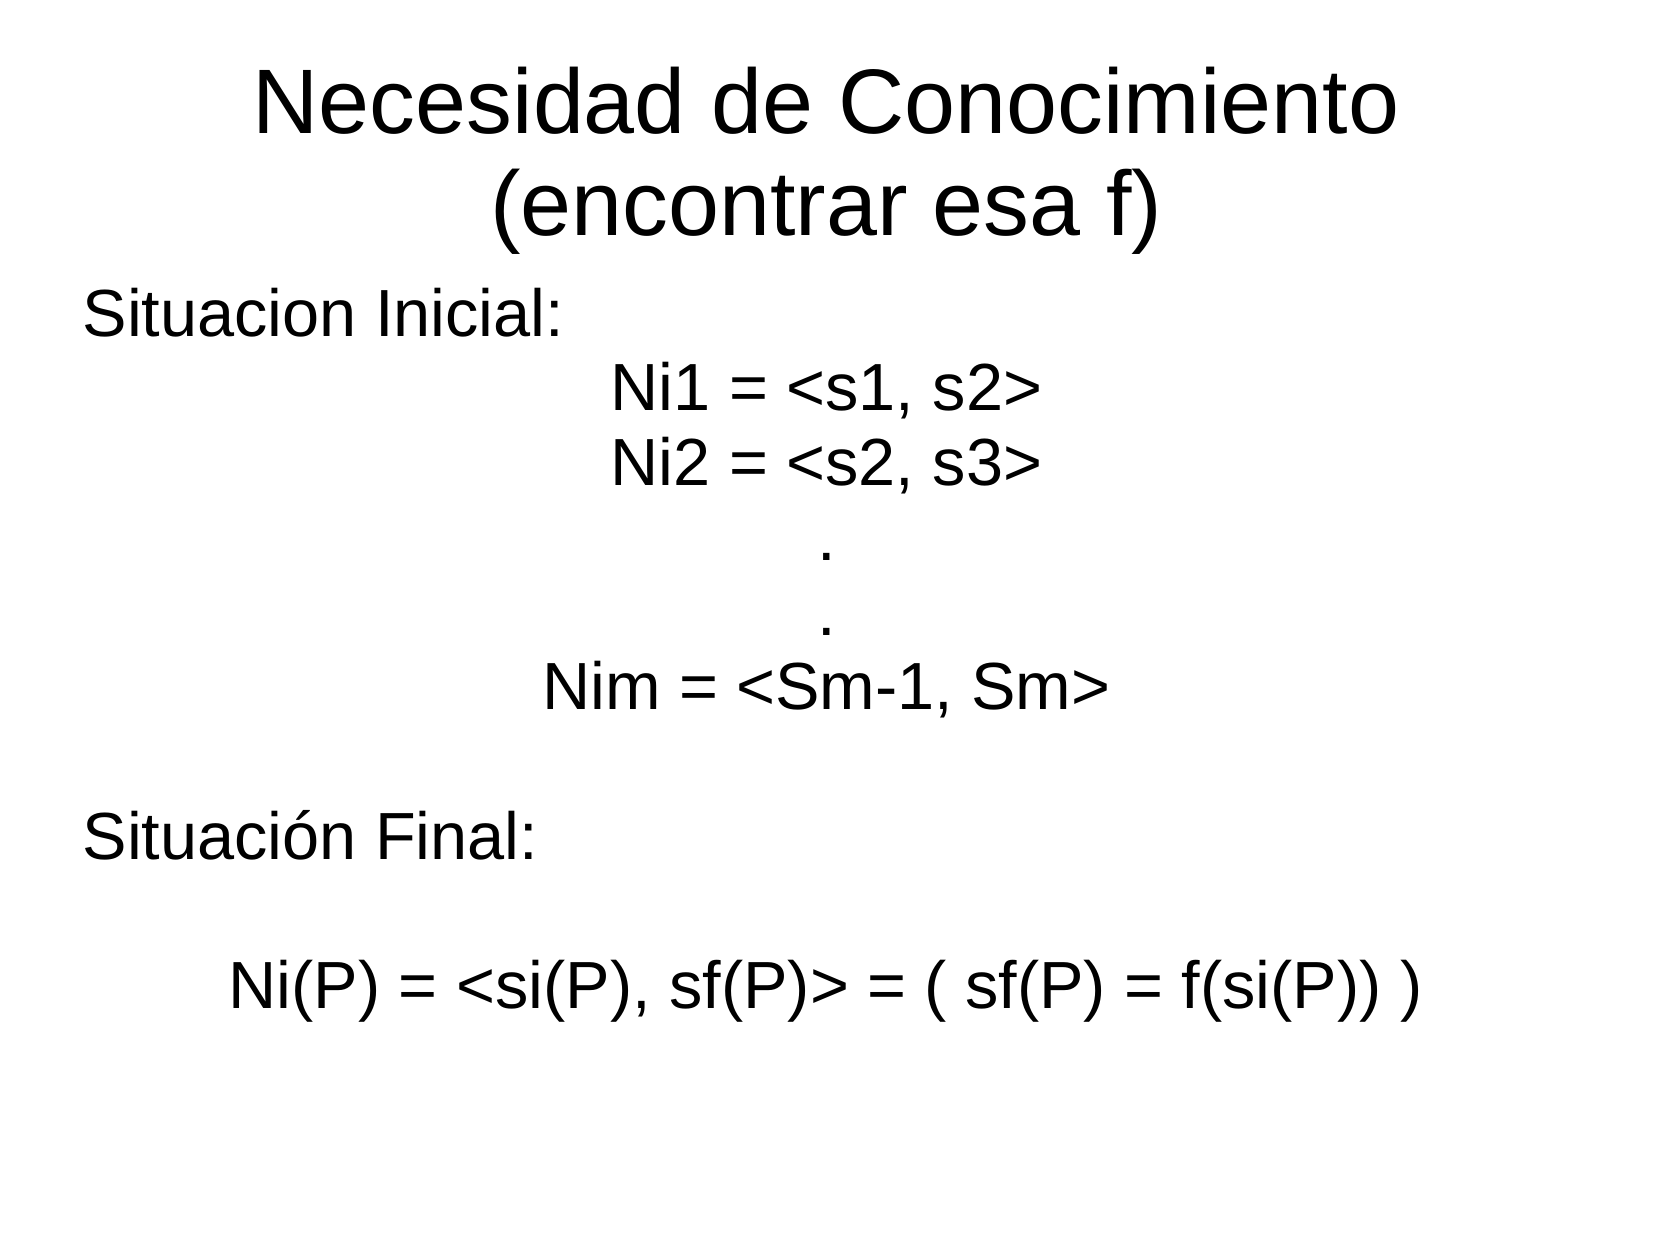

# Necesidad de Conocimiento (encontrar esa f)
Situacion Inicial:
Ni1 = <s1, s2>
Ni2 = <s2, s3>
.
.
Nim = <Sm-1, Sm>
Situación Final:
Ni(P) = <si(P), sf(P)> = ( sf(P) = f(si(P)) )